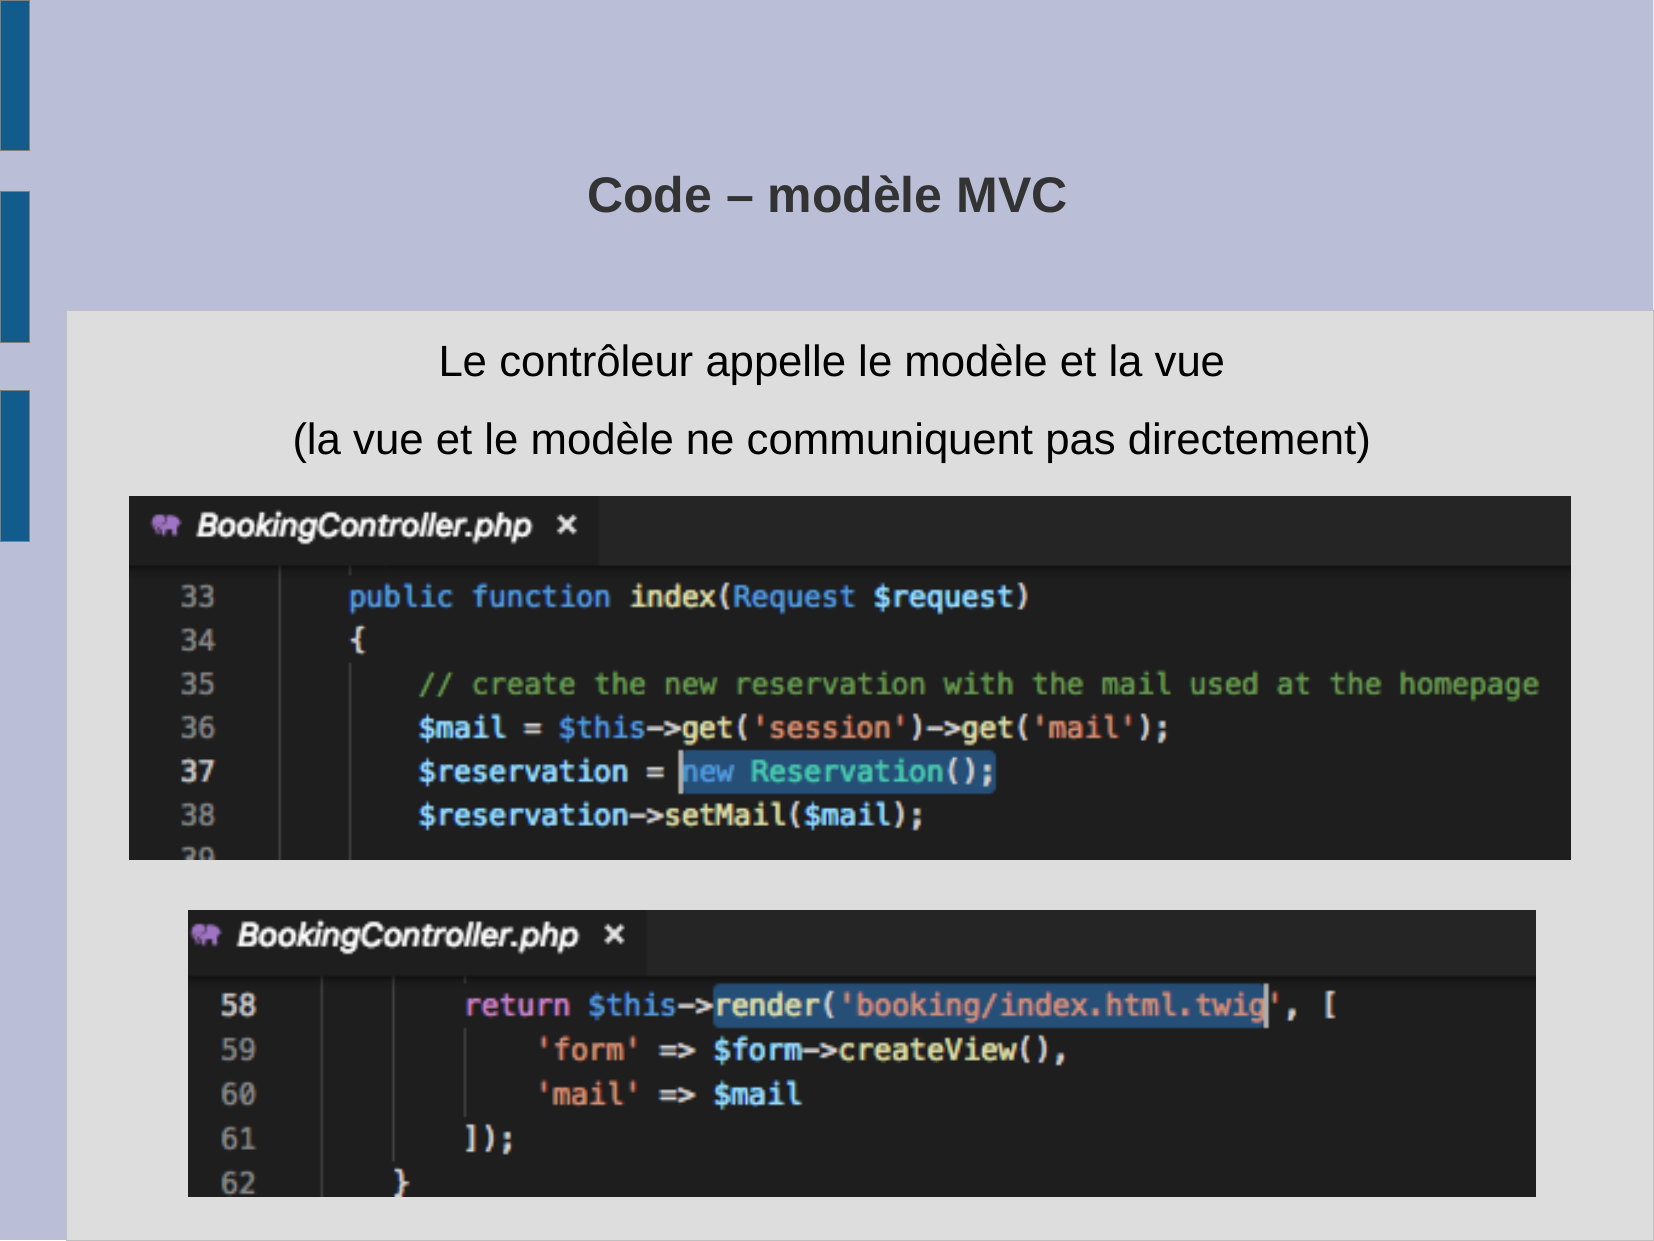

# Code – modèle MVC
Le contrôleur appelle le modèle et la vue
(la vue et le modèle ne communiquent pas directement)